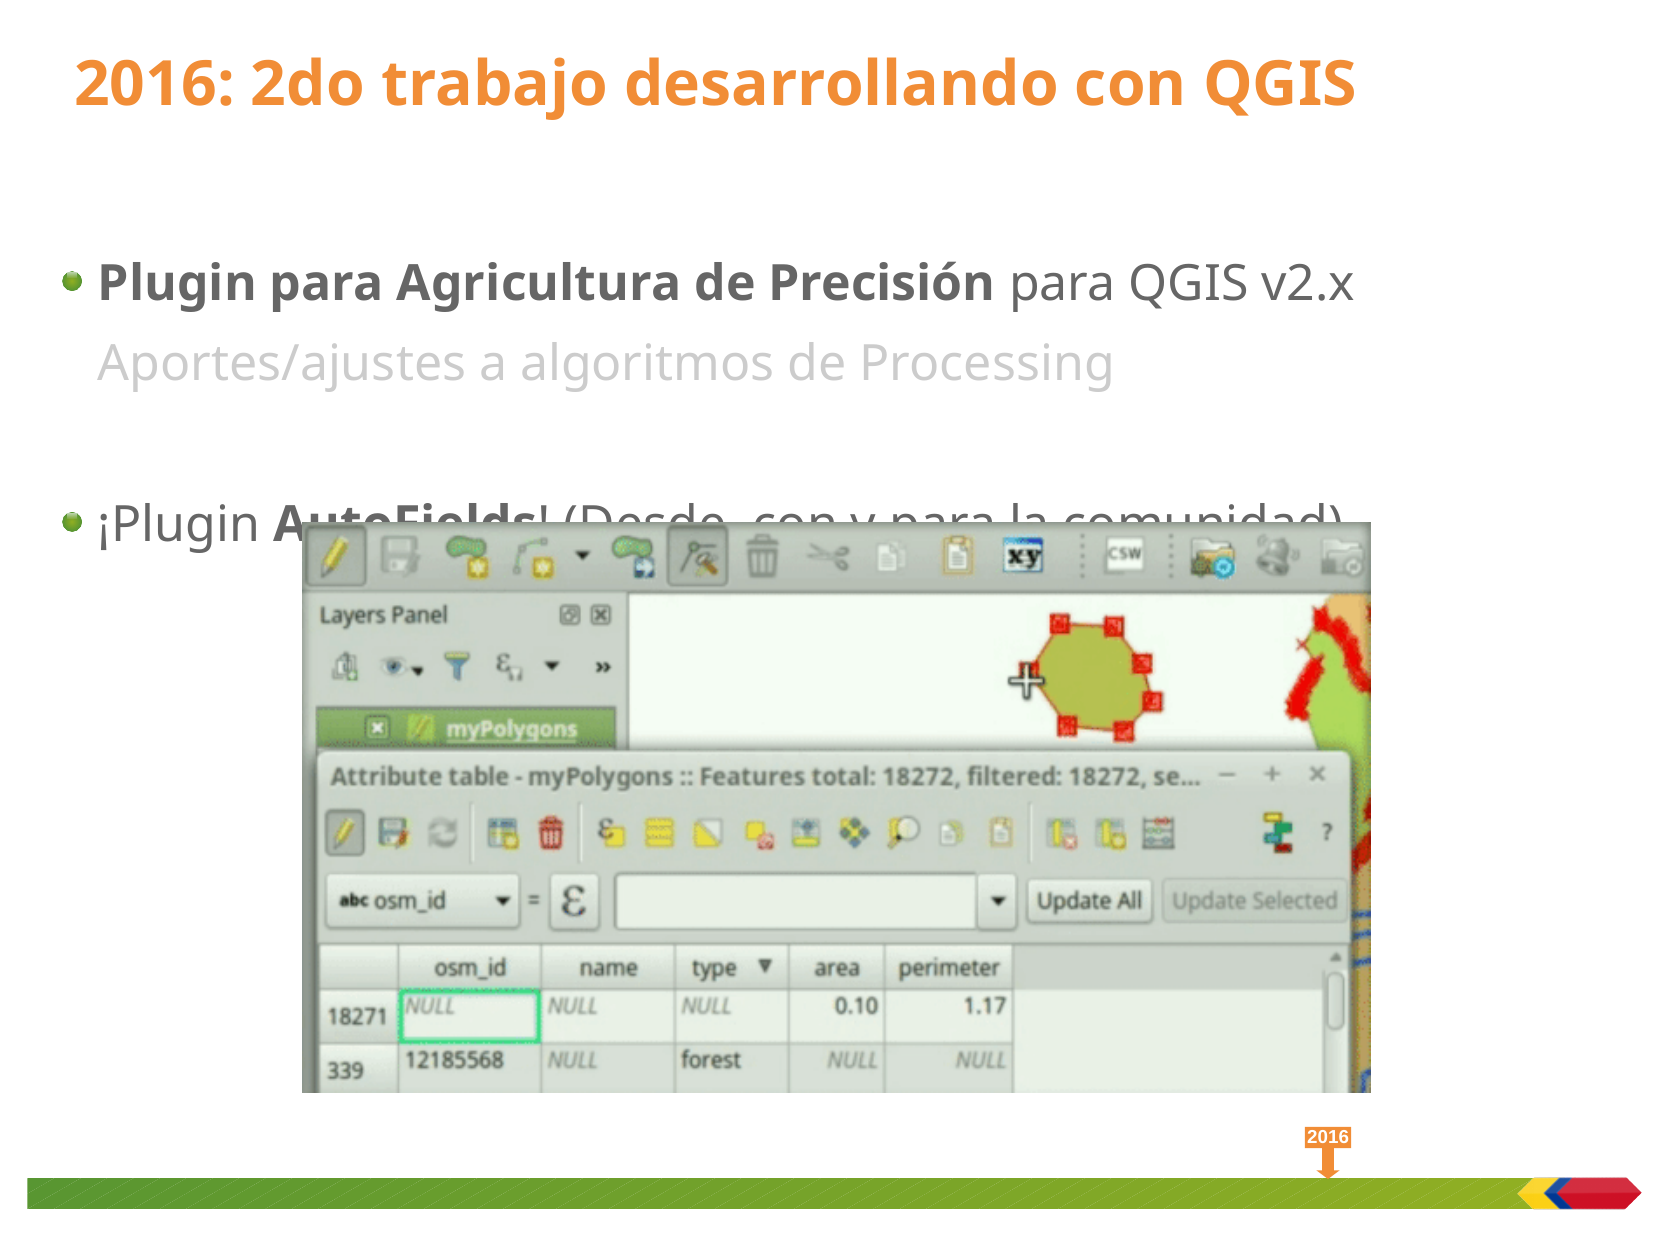

# 2016: 2do trabajo desarrollando con QGIS
Plugin para Agricultura de Precisión para QGIS v2.x
Aportes/ajustes a algoritmos de Processing
¡Plugin AutoFields! (Desde, con y para la comunidad)
2016